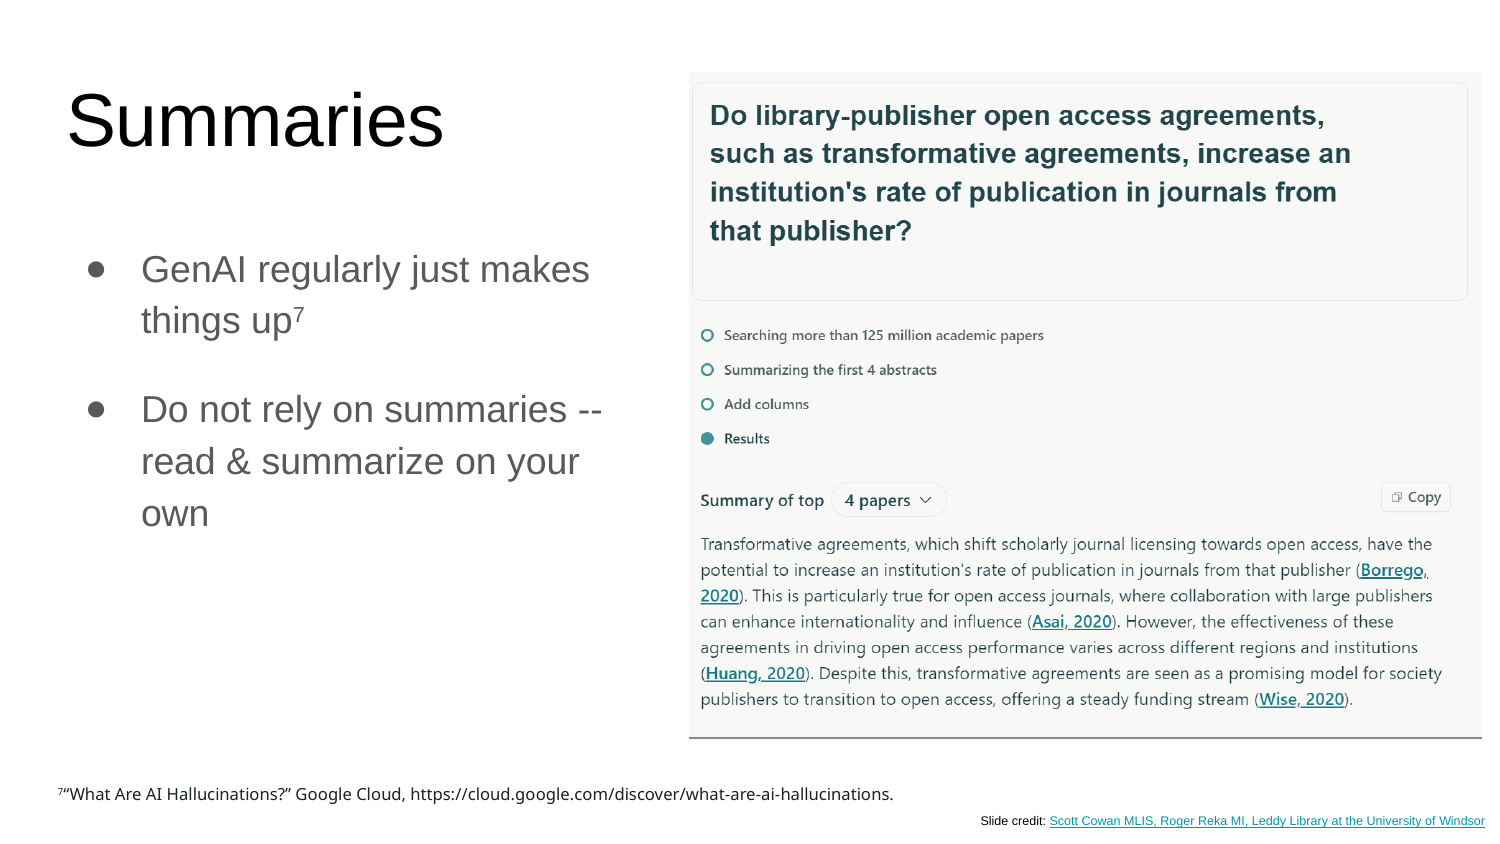

Summaries
# GenAI regularly just makes things up7
Do not rely on summaries -- read & summarize on your own
7“What Are AI Hallucinations?” Google Cloud, https://cloud.google.com/discover/what-are-ai-hallucinations.
Slide credit: Scott Cowan MLIS, Roger Reka MI, Leddy Library at the University of Windsor